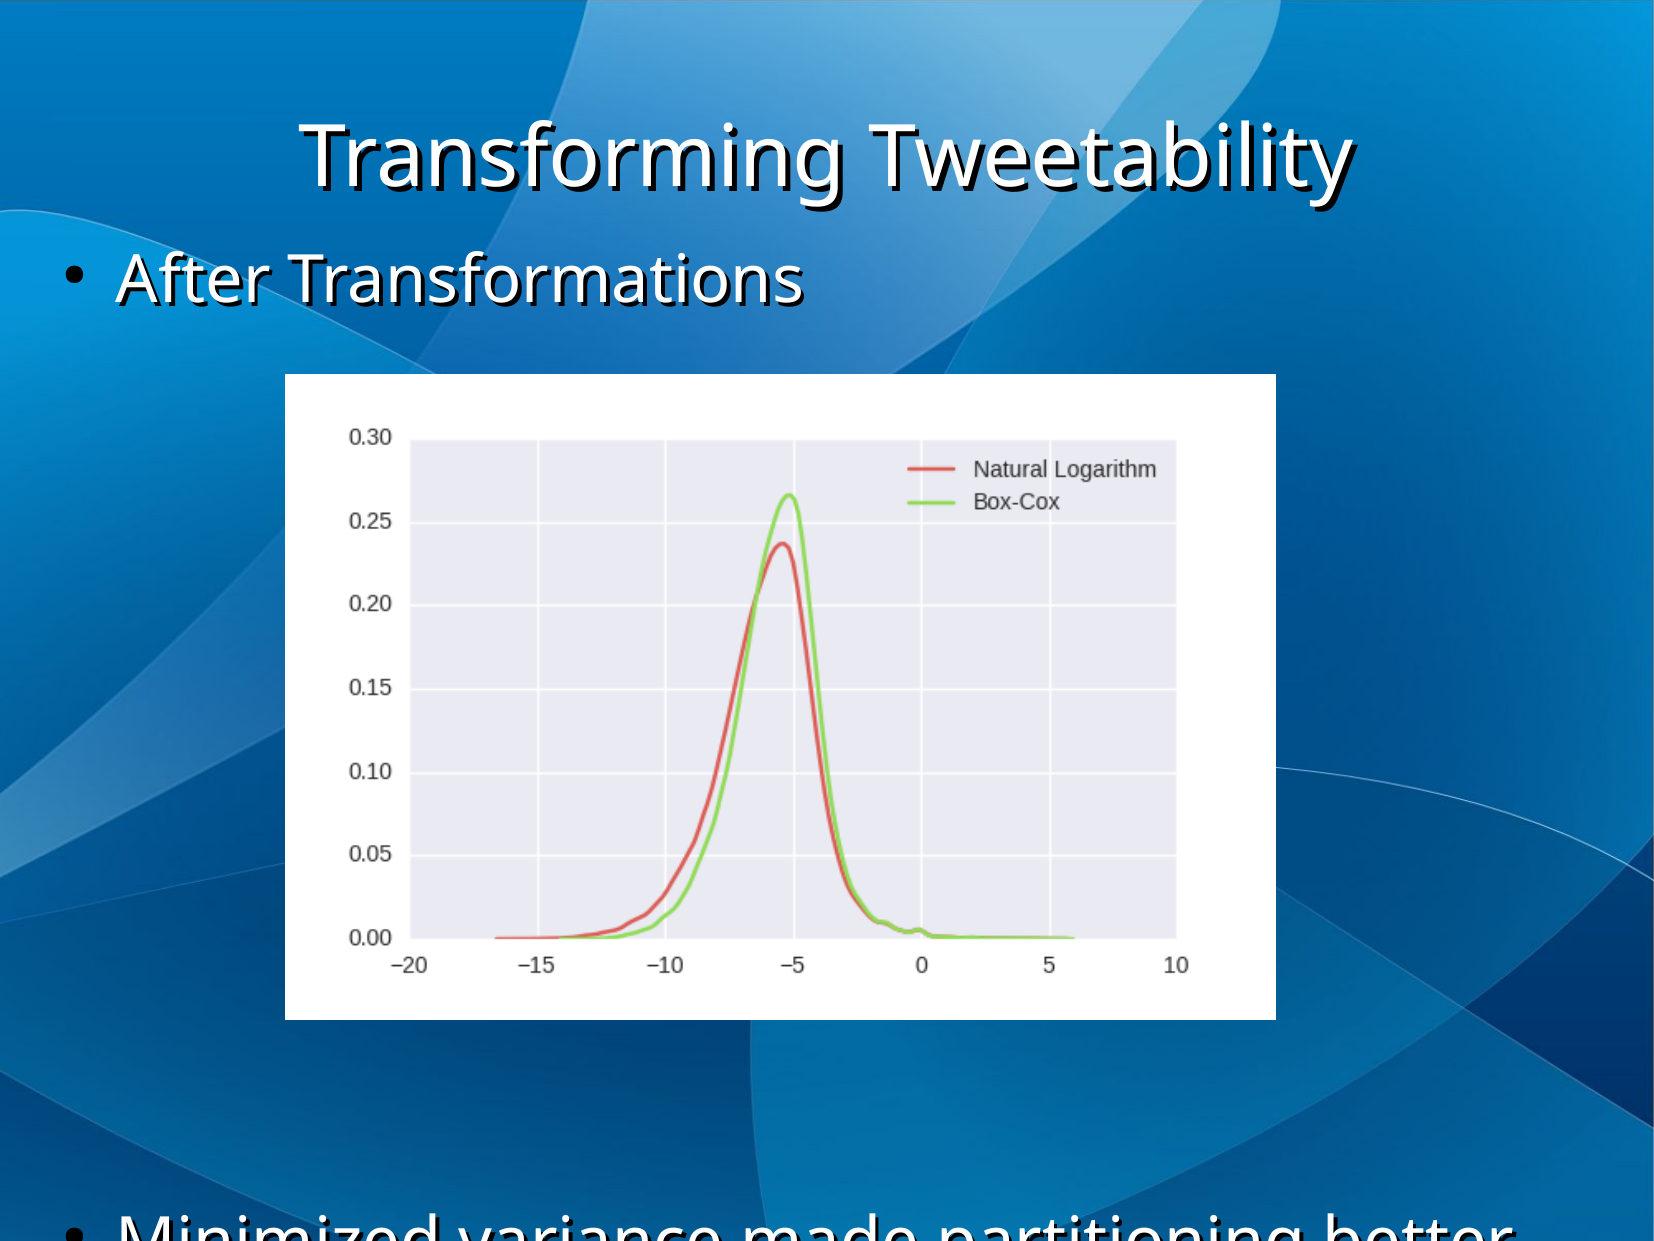

# Transforming Tweetability
After Transformations
Minimized variance made partitioning better than k-means clustering for categorization